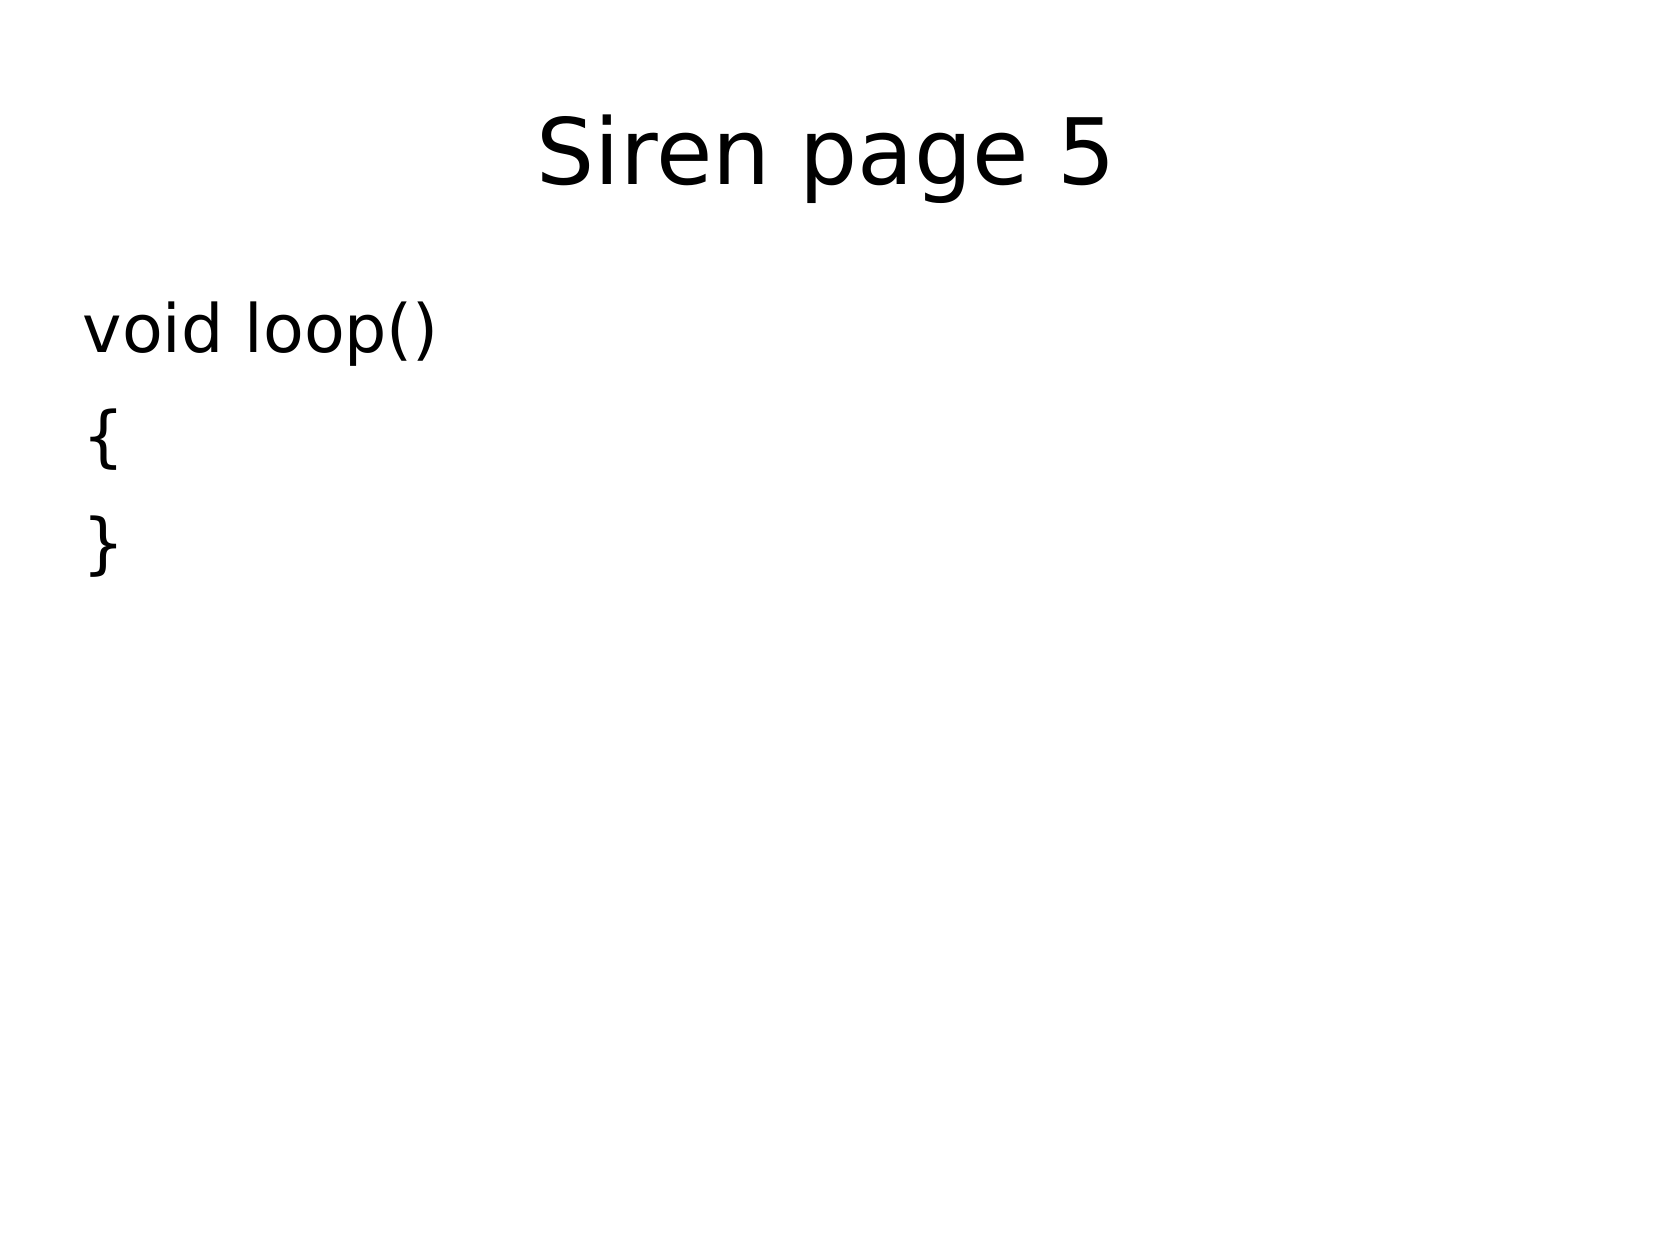

# Siren page 5
void loop()
{
}